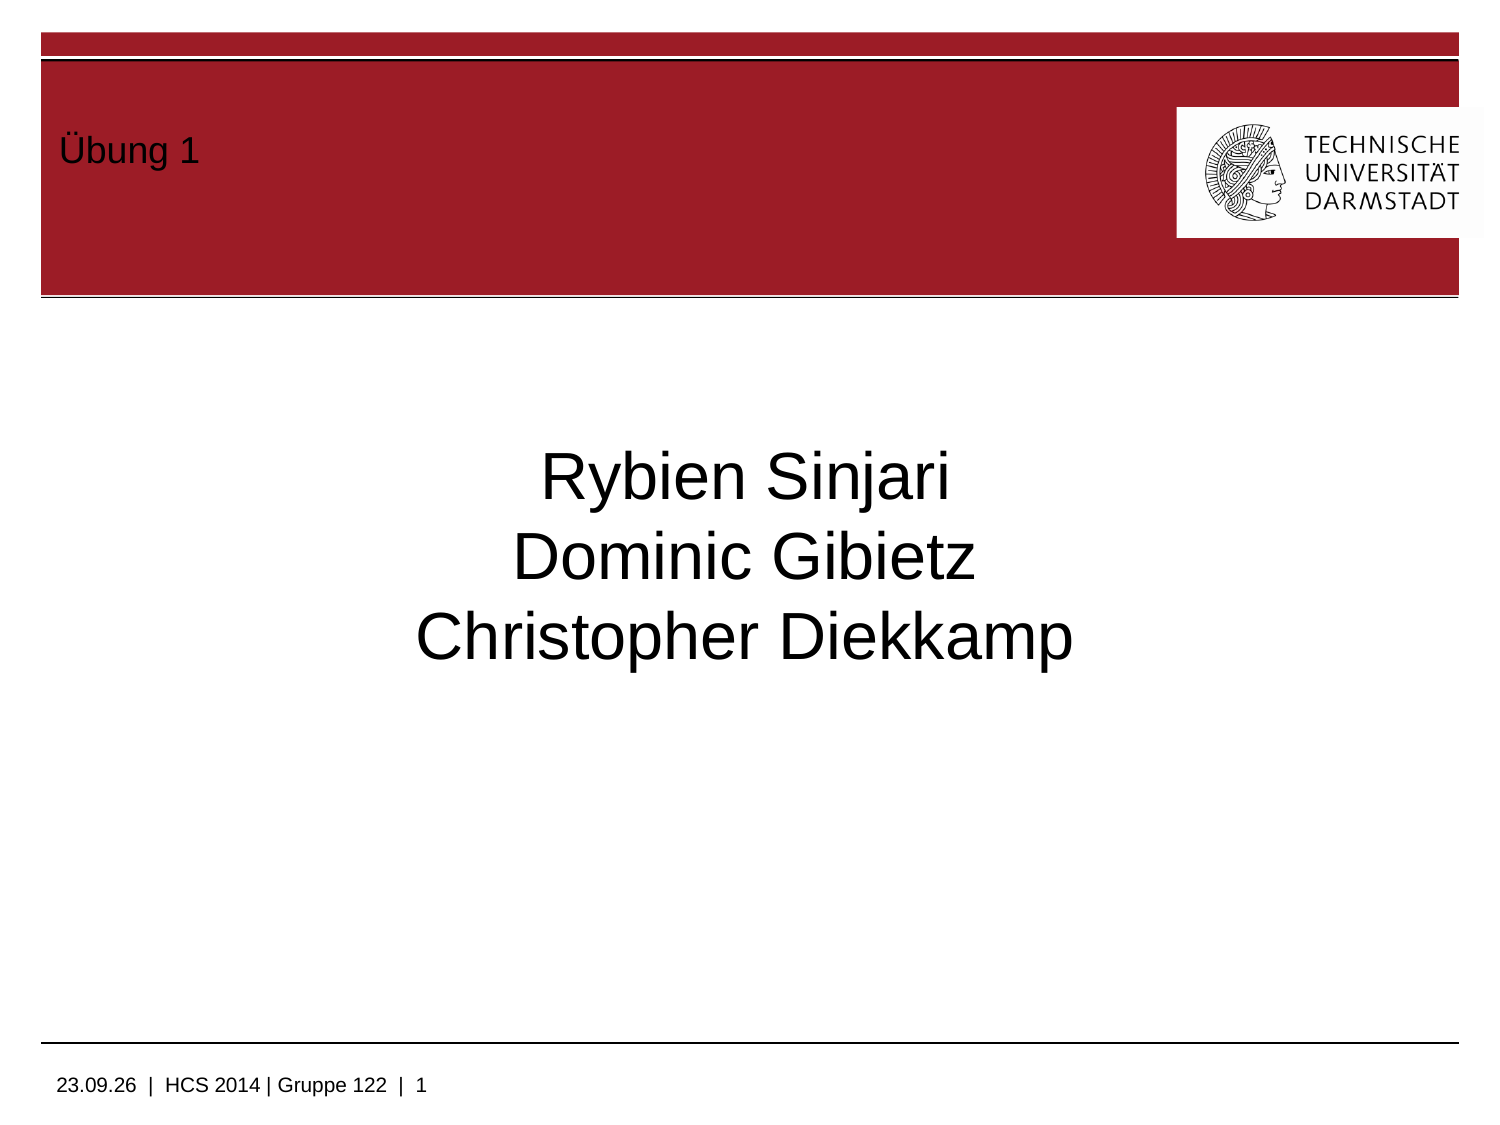

Übung 1
# Rybien Sinjari
Dominic Gibietz
Christopher Diekkamp